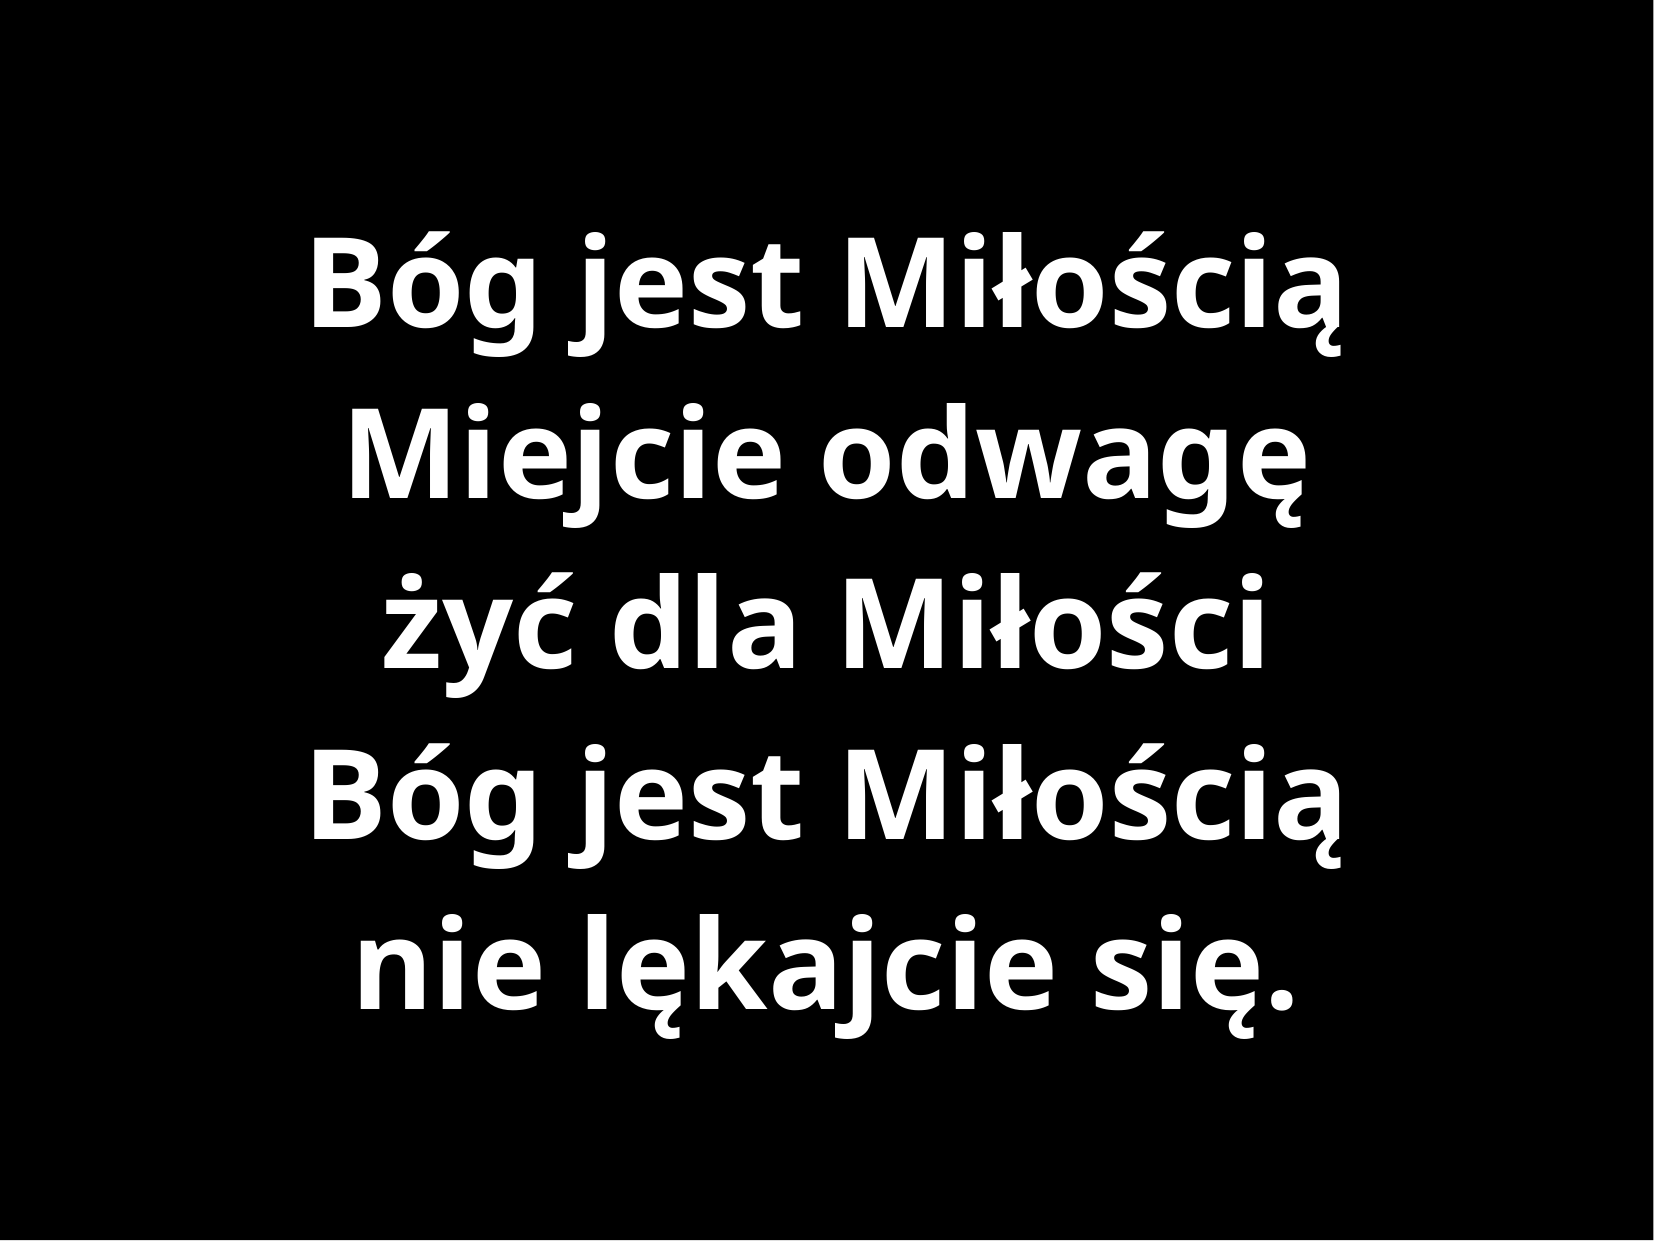

# Bóg jest Miłością Miejcie odwagę żyć dla Miłości Bóg jest Miłością nie lękajcie się.